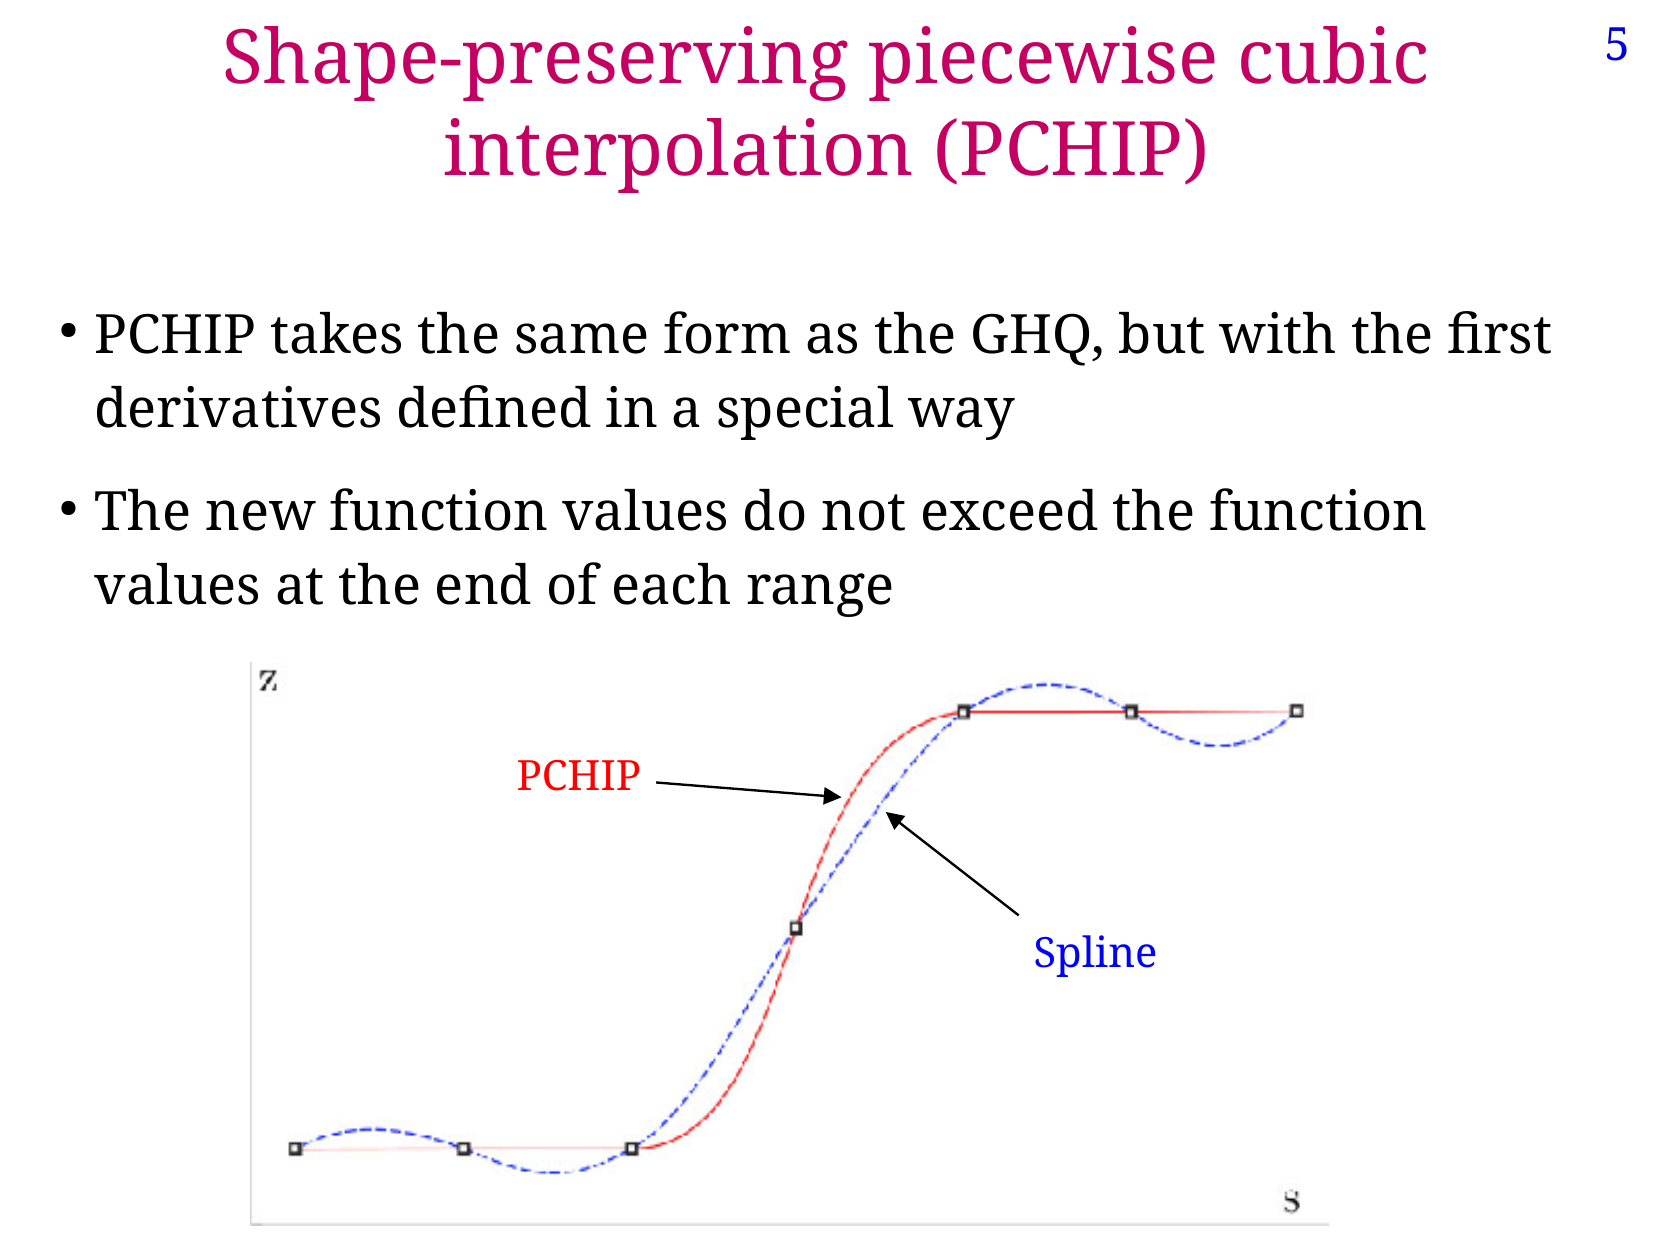

Shape-preserving piecewise cubic interpolation (PCHIP)
5
# PCHIP takes the same form as the GHQ, but with the first derivatives defined in a special way
The new function values do not exceed the function values at the end of each range
PCHIP
Spline